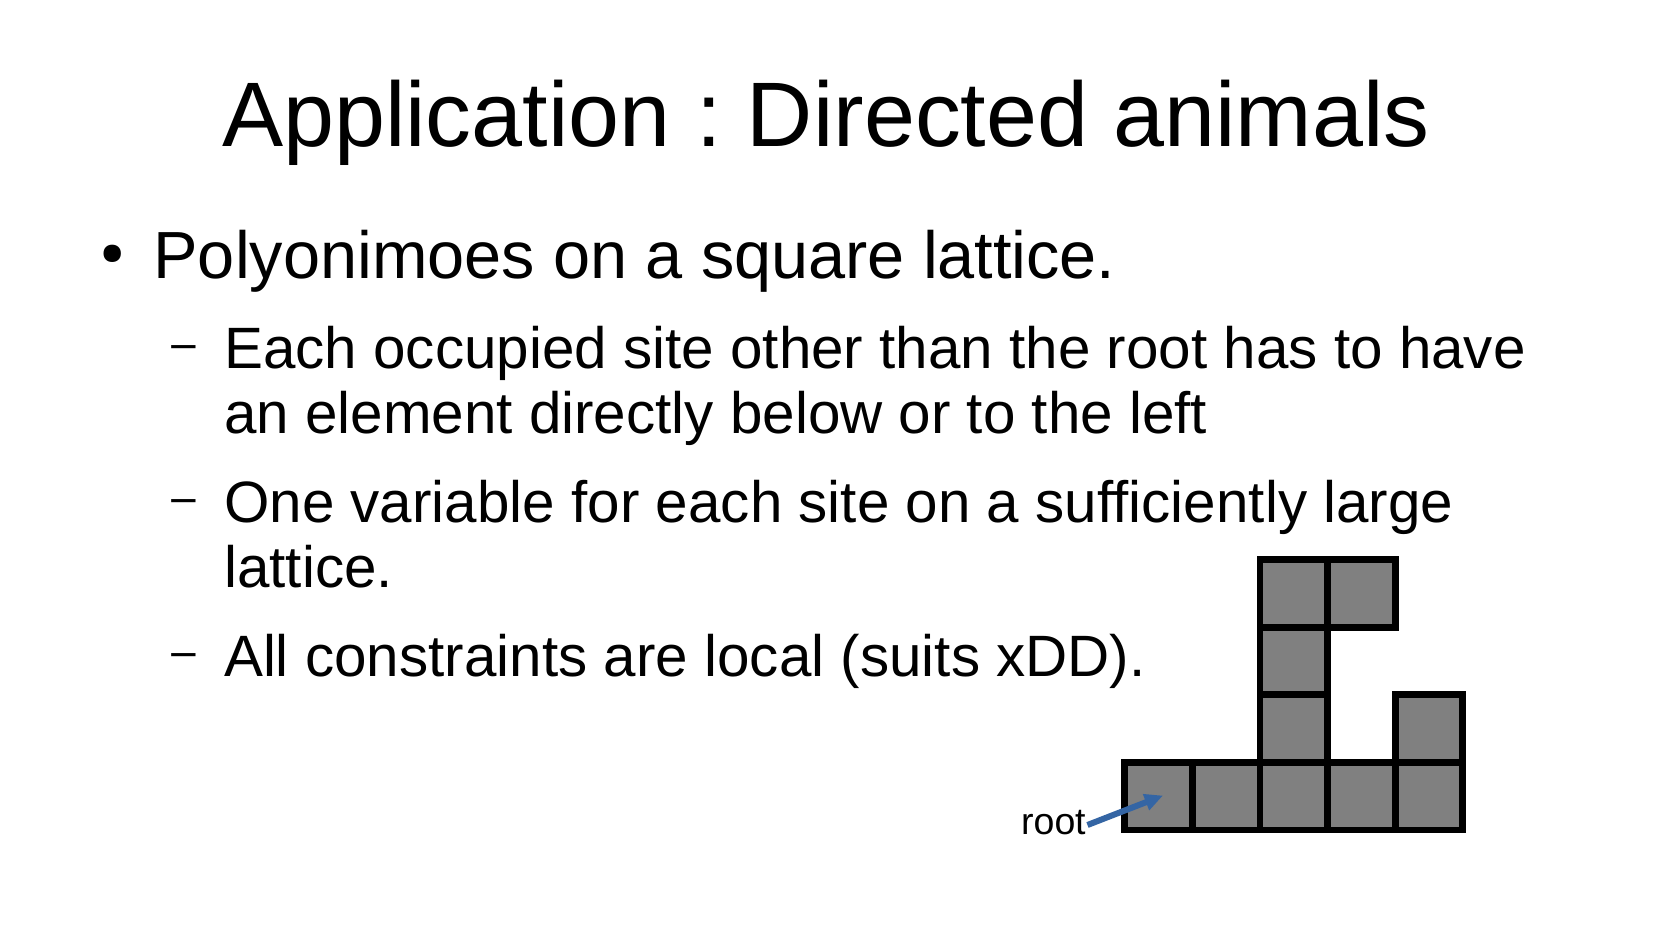

# Application : Directed animals
Polyonimoes on a square lattice.
Each occupied site other than the root has to have an element directly below or to the left
One variable for each site on a sufficiently large lattice.
All constraints are local (suits xDD).
root